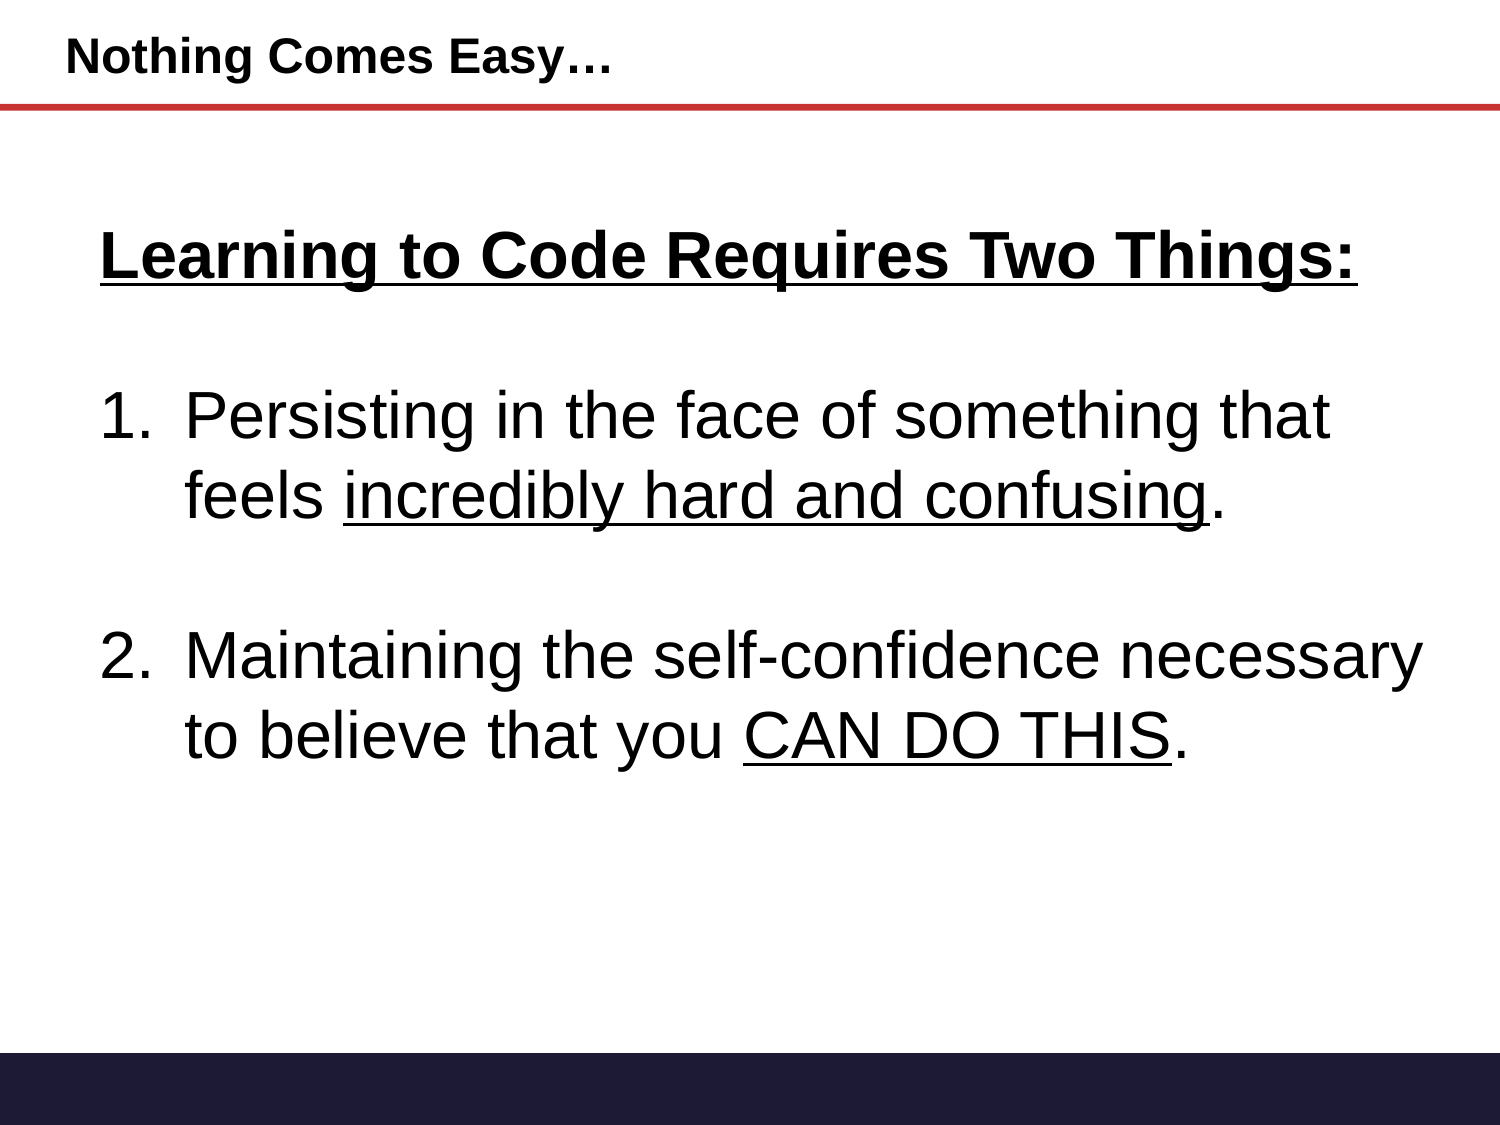

# Nothing Comes Easy…
Learning to Code Requires Two Things:
Persisting in the face of something that feels incredibly hard and confusing.
Maintaining the self-confidence necessary to believe that you CAN DO THIS.